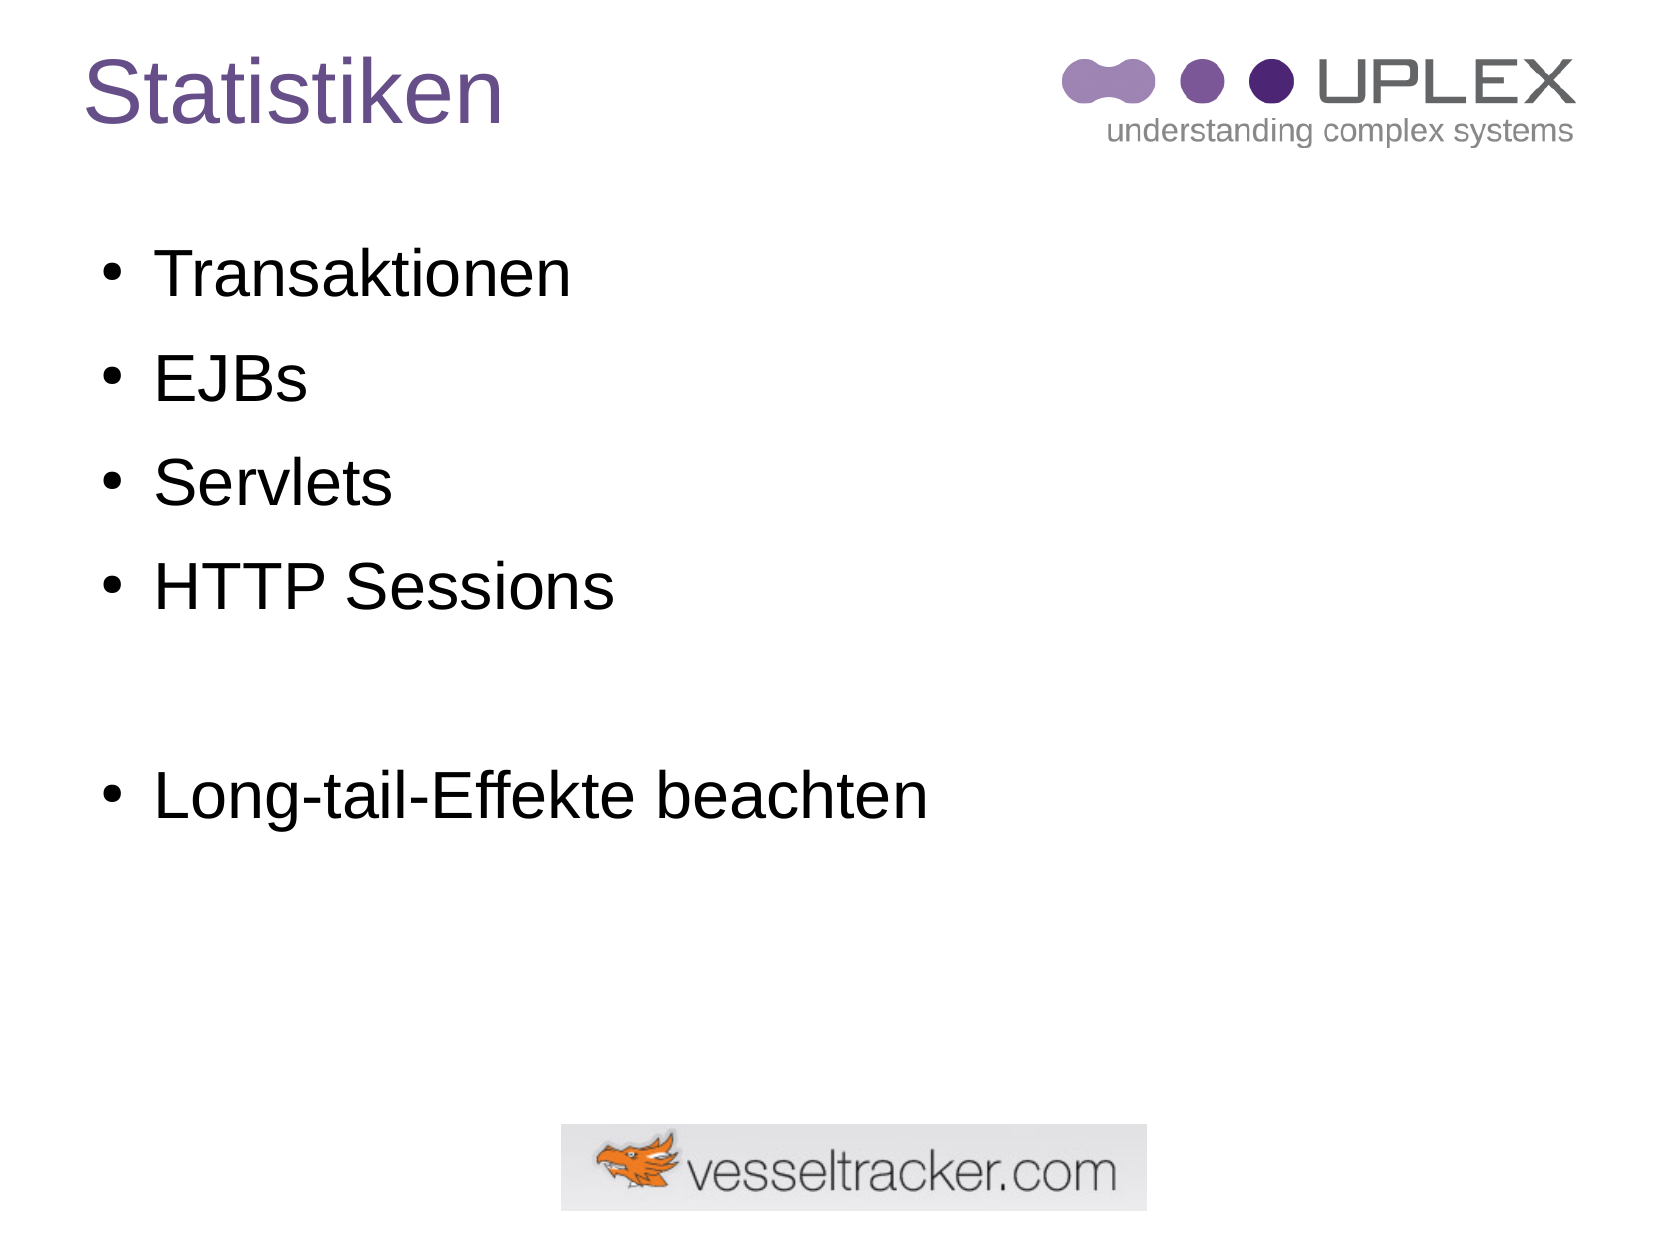

# Statistiken
Transaktionen
EJBs
Servlets
HTTP Sessions
Long-tail-Effekte beachten